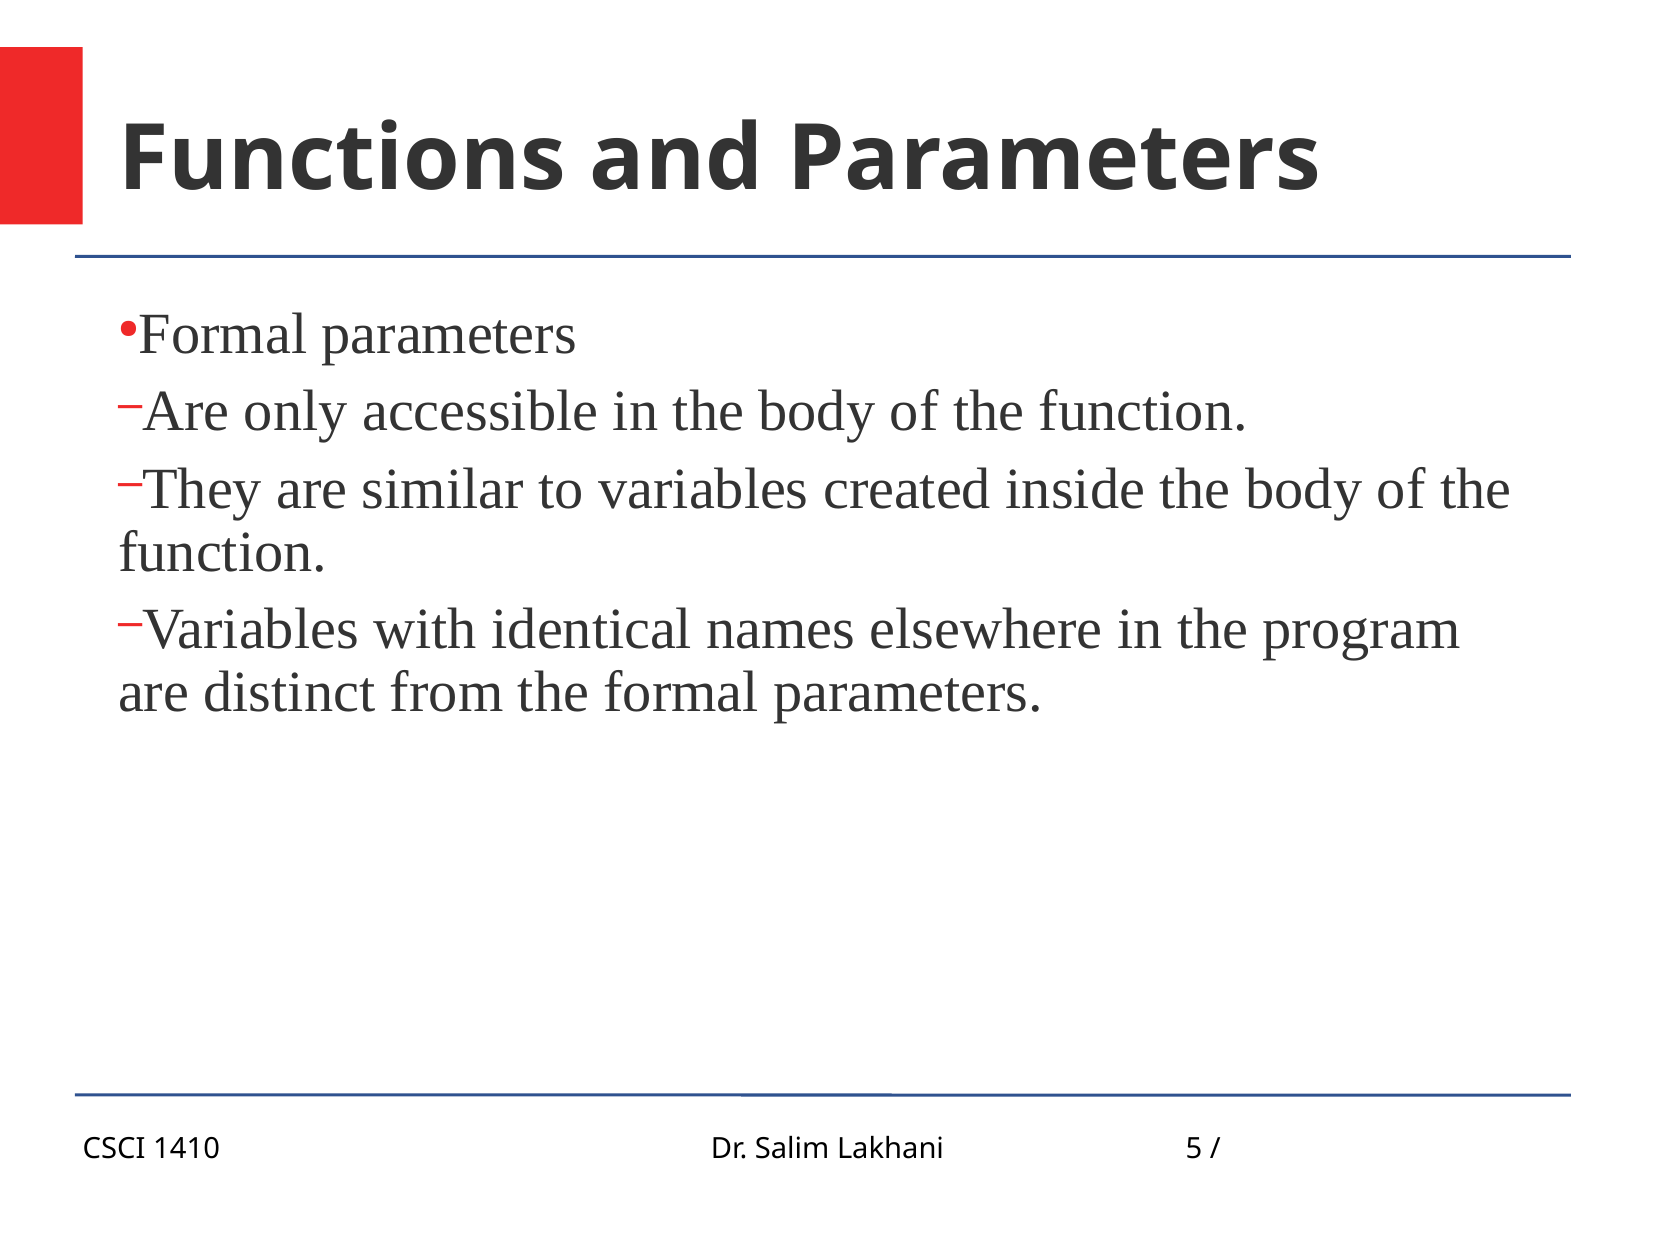

# Functions and Parameters
Formal parameters
Are only accessible in the body of the function.
They are similar to variables created inside the body of the function.
Variables with identical names elsewhere in the program are distinct from the formal parameters.
CSCI 1410
Dr. Salim Lakhani